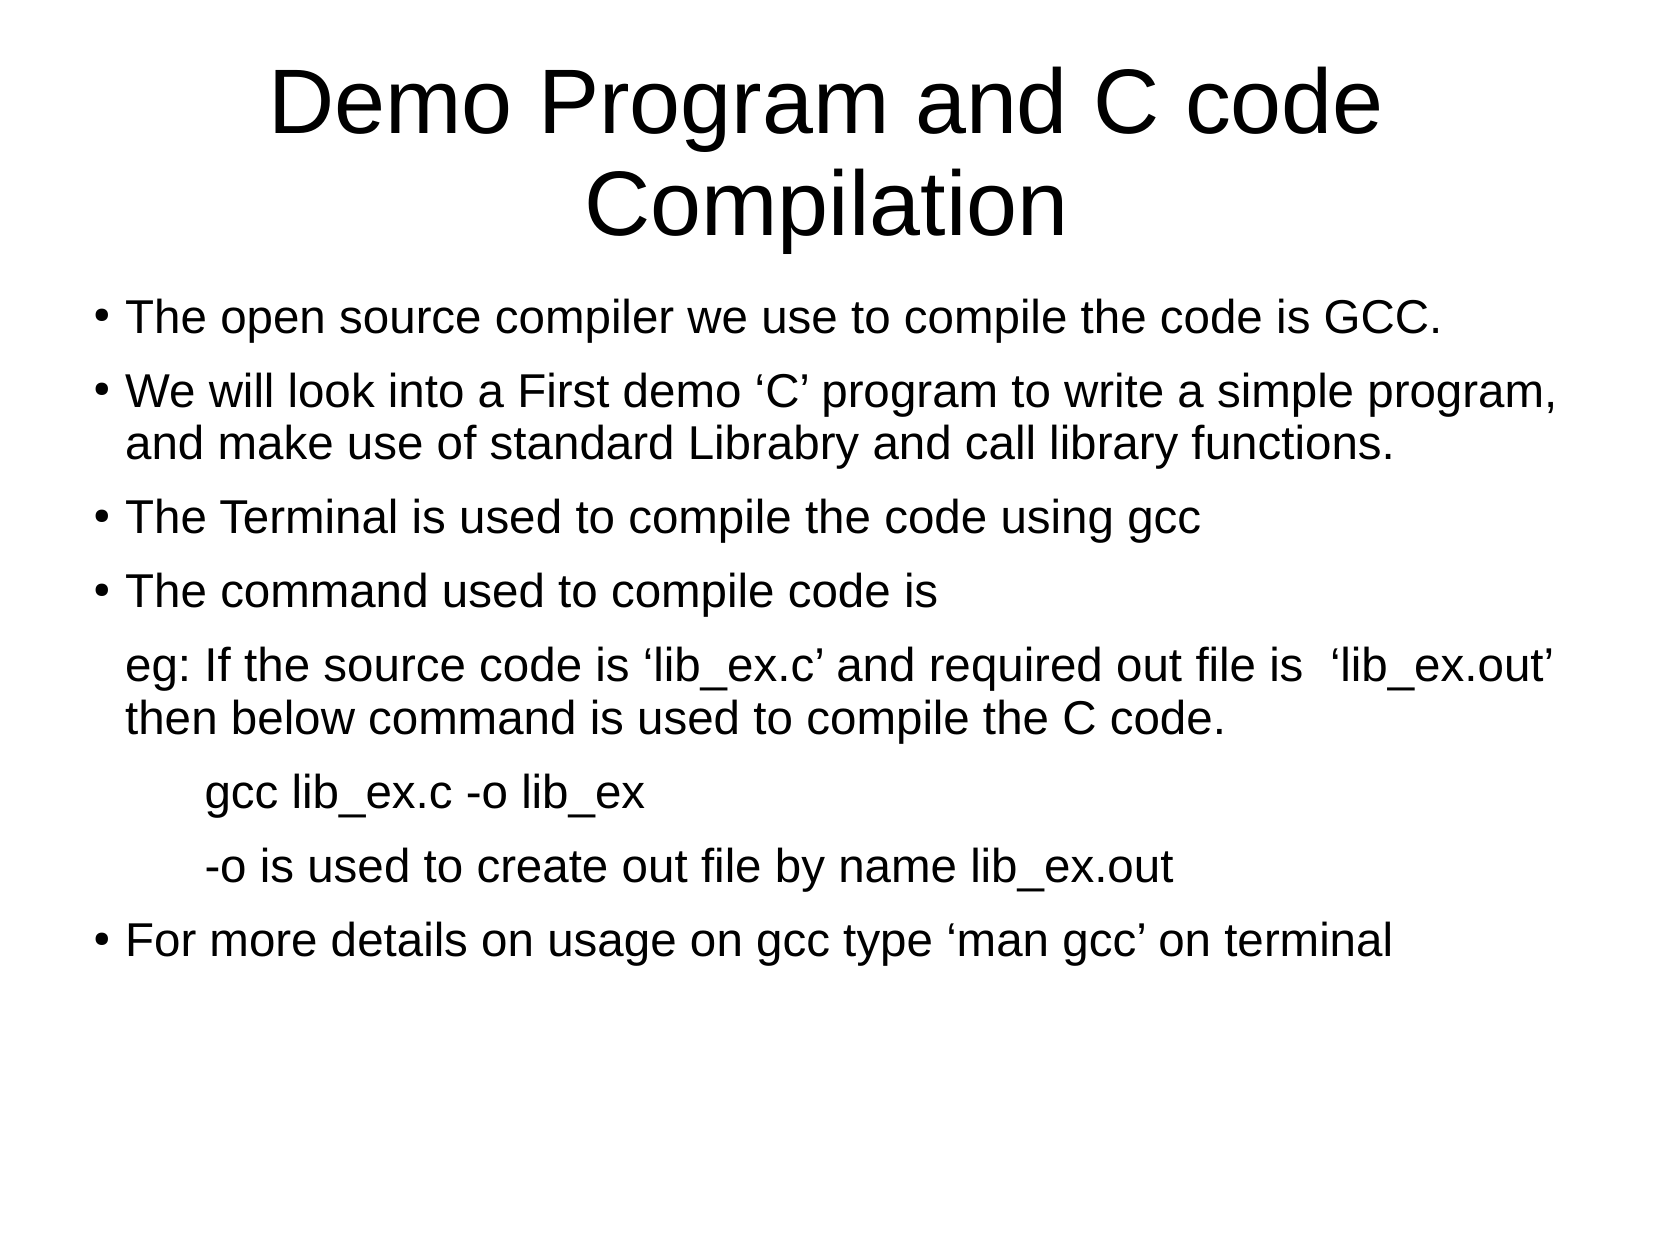

# Demo Program and C code Compilation
The open source compiler we use to compile the code is GCC.
We will look into a First demo ‘C’ program to write a simple program, and make use of standard Librabry and call library functions.
The Terminal is used to compile the code using gcc
The command used to compile code is
eg: If the source code is ‘lib_ex.c’ and required out file is ‘lib_ex.out’ then below command is used to compile the C code.
 gcc lib_ex.c -o lib_ex
 -o is used to create out file by name lib_ex.out
For more details on usage on gcc type ‘man gcc’ on terminal